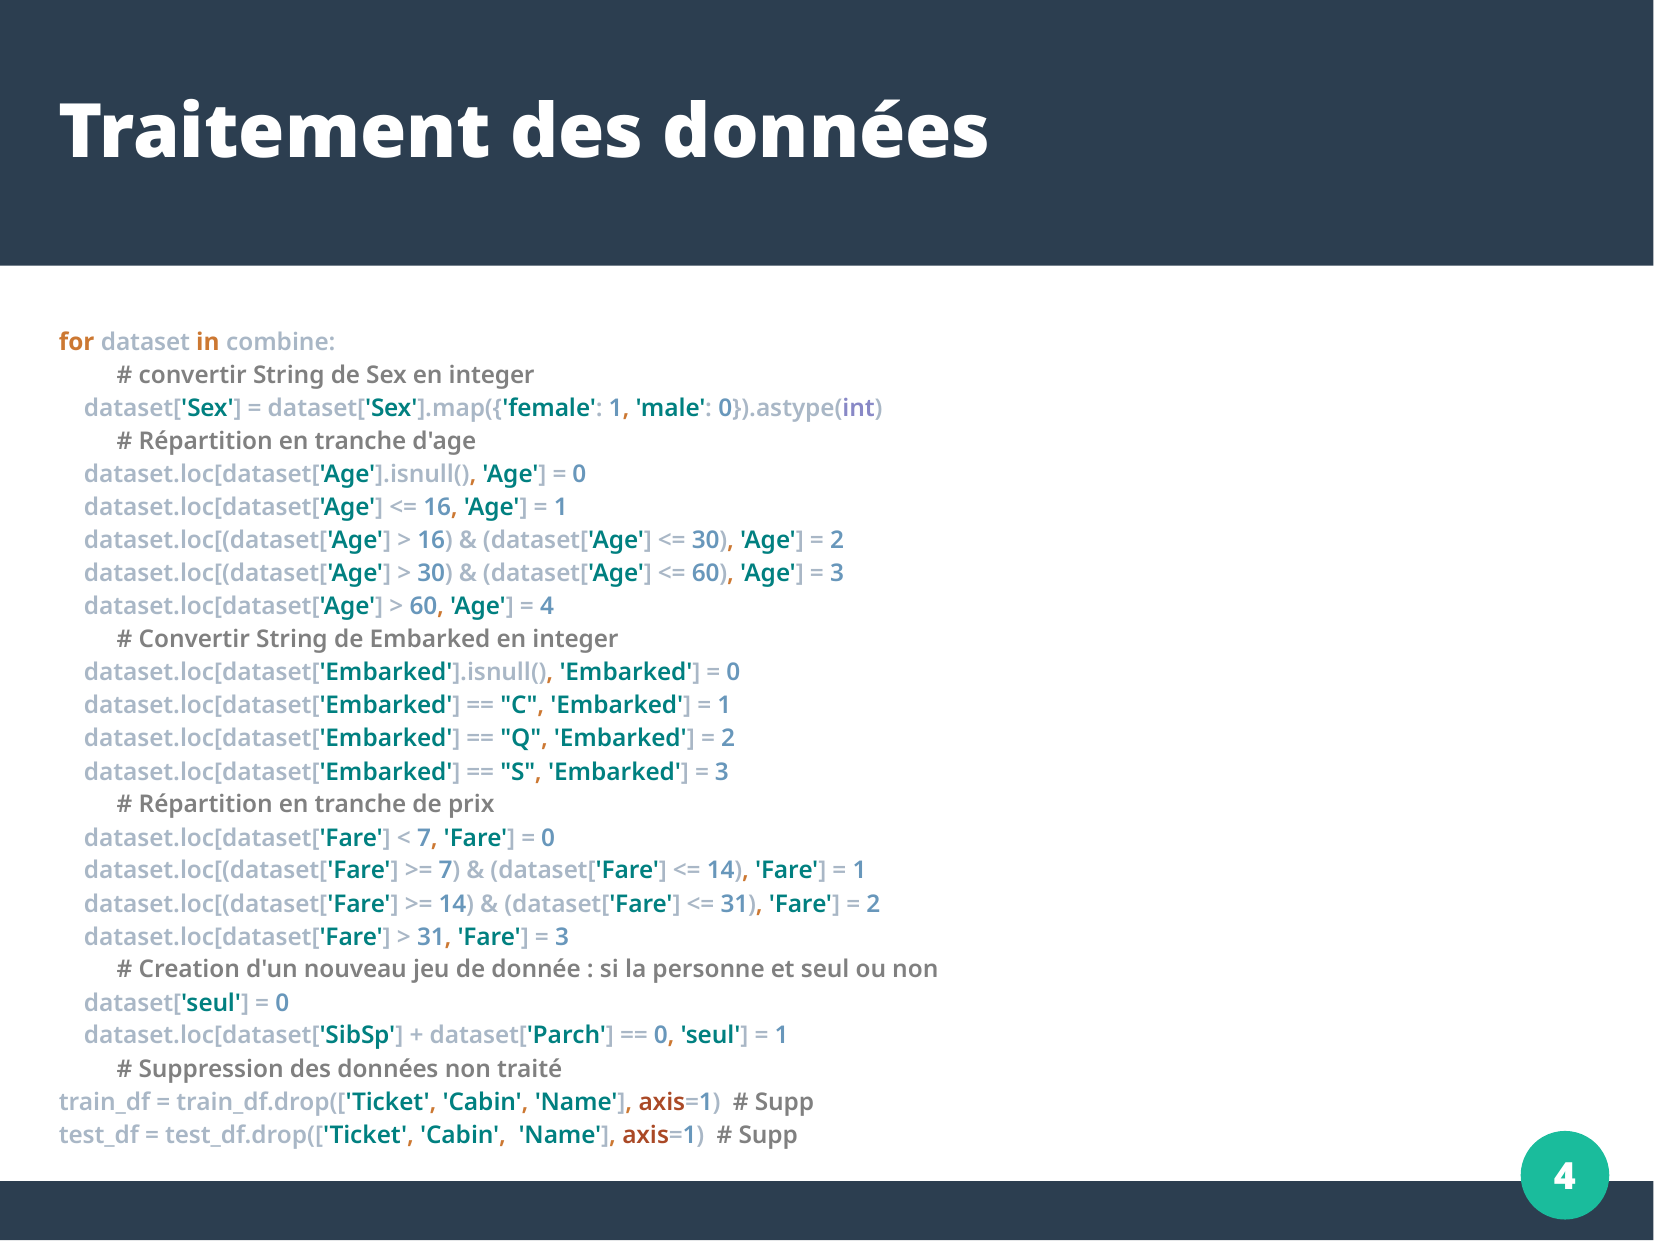

# Traitement des données
for dataset in combine:
	# convertir String de Sex en integer
 dataset['Sex'] = dataset['Sex'].map({'female': 1, 'male': 0}).astype(int)
	# Répartition en tranche d'age
 dataset.loc[dataset['Age'].isnull(), 'Age'] = 0
 dataset.loc[dataset['Age'] <= 16, 'Age'] = 1
 dataset.loc[(dataset['Age'] > 16) & (dataset['Age'] <= 30), 'Age'] = 2
 dataset.loc[(dataset['Age'] > 30) & (dataset['Age'] <= 60), 'Age'] = 3
 dataset.loc[dataset['Age'] > 60, 'Age'] = 4
	# Convertir String de Embarked en integer
 dataset.loc[dataset['Embarked'].isnull(), 'Embarked'] = 0
 dataset.loc[dataset['Embarked'] == "C", 'Embarked'] = 1
 dataset.loc[dataset['Embarked'] == "Q", 'Embarked'] = 2
 dataset.loc[dataset['Embarked'] == "S", 'Embarked'] = 3
	# Répartition en tranche de prix
 dataset.loc[dataset['Fare'] < 7, 'Fare'] = 0
 dataset.loc[(dataset['Fare'] >= 7) & (dataset['Fare'] <= 14), 'Fare'] = 1
 dataset.loc[(dataset['Fare'] >= 14) & (dataset['Fare'] <= 31), 'Fare'] = 2
 dataset.loc[dataset['Fare'] > 31, 'Fare'] = 3
	# Creation d'un nouveau jeu de donnée : si la personne et seul ou non
 dataset['seul'] = 0
 dataset.loc[dataset['SibSp'] + dataset['Parch'] == 0, 'seul'] = 1
	# Suppression des données non traité
train_df = train_df.drop(['Ticket', 'Cabin', 'Name'], axis=1) # Supp
test_df = test_df.drop(['Ticket', 'Cabin', 'Name'], axis=1) # Supp
4